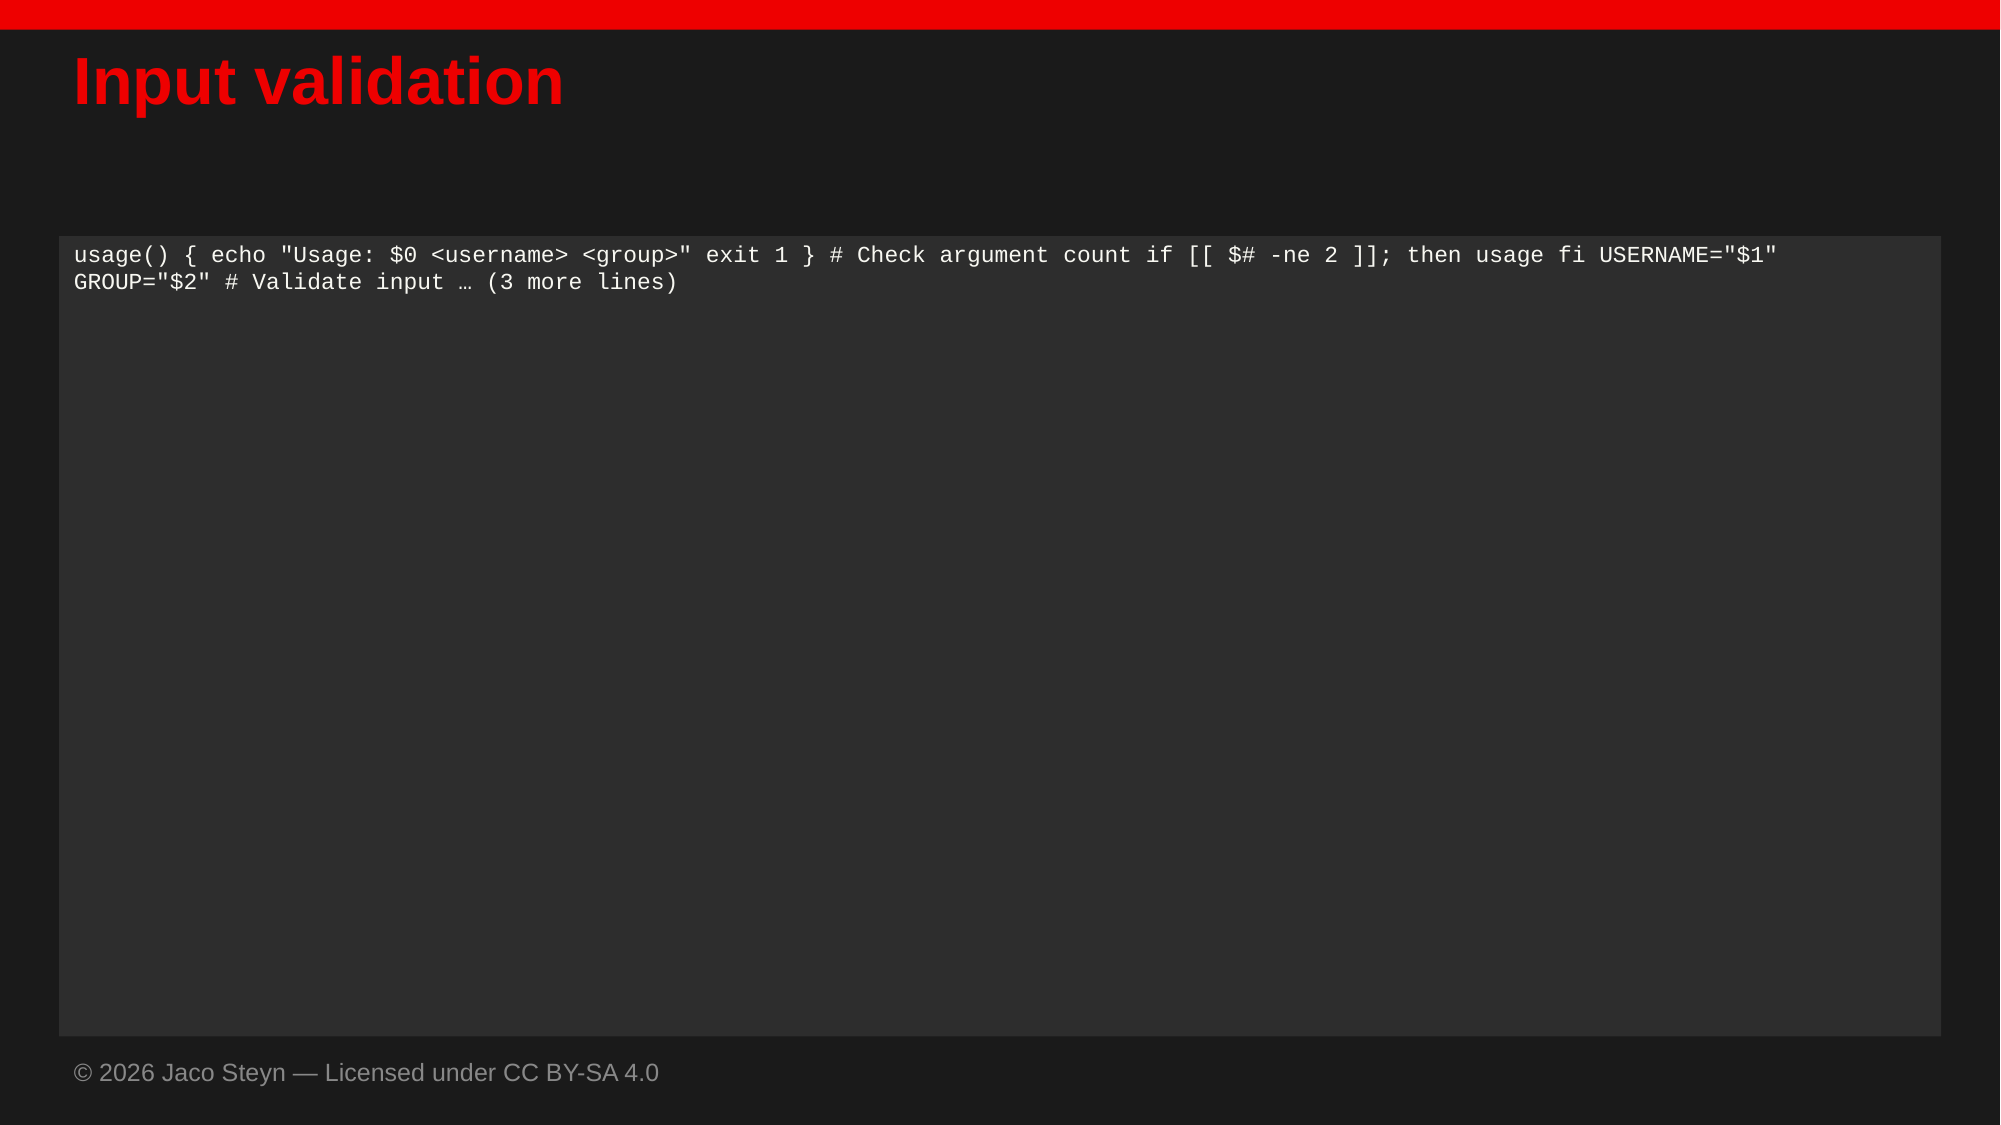

Input validation
usage() { echo "Usage: $0 <username> <group>" exit 1 } # Check argument count if [[ $# -ne 2 ]]; then usage fi USERNAME="$1" GROUP="$2" # Validate input … (3 more lines)
© 2026 Jaco Steyn — Licensed under CC BY-SA 4.0